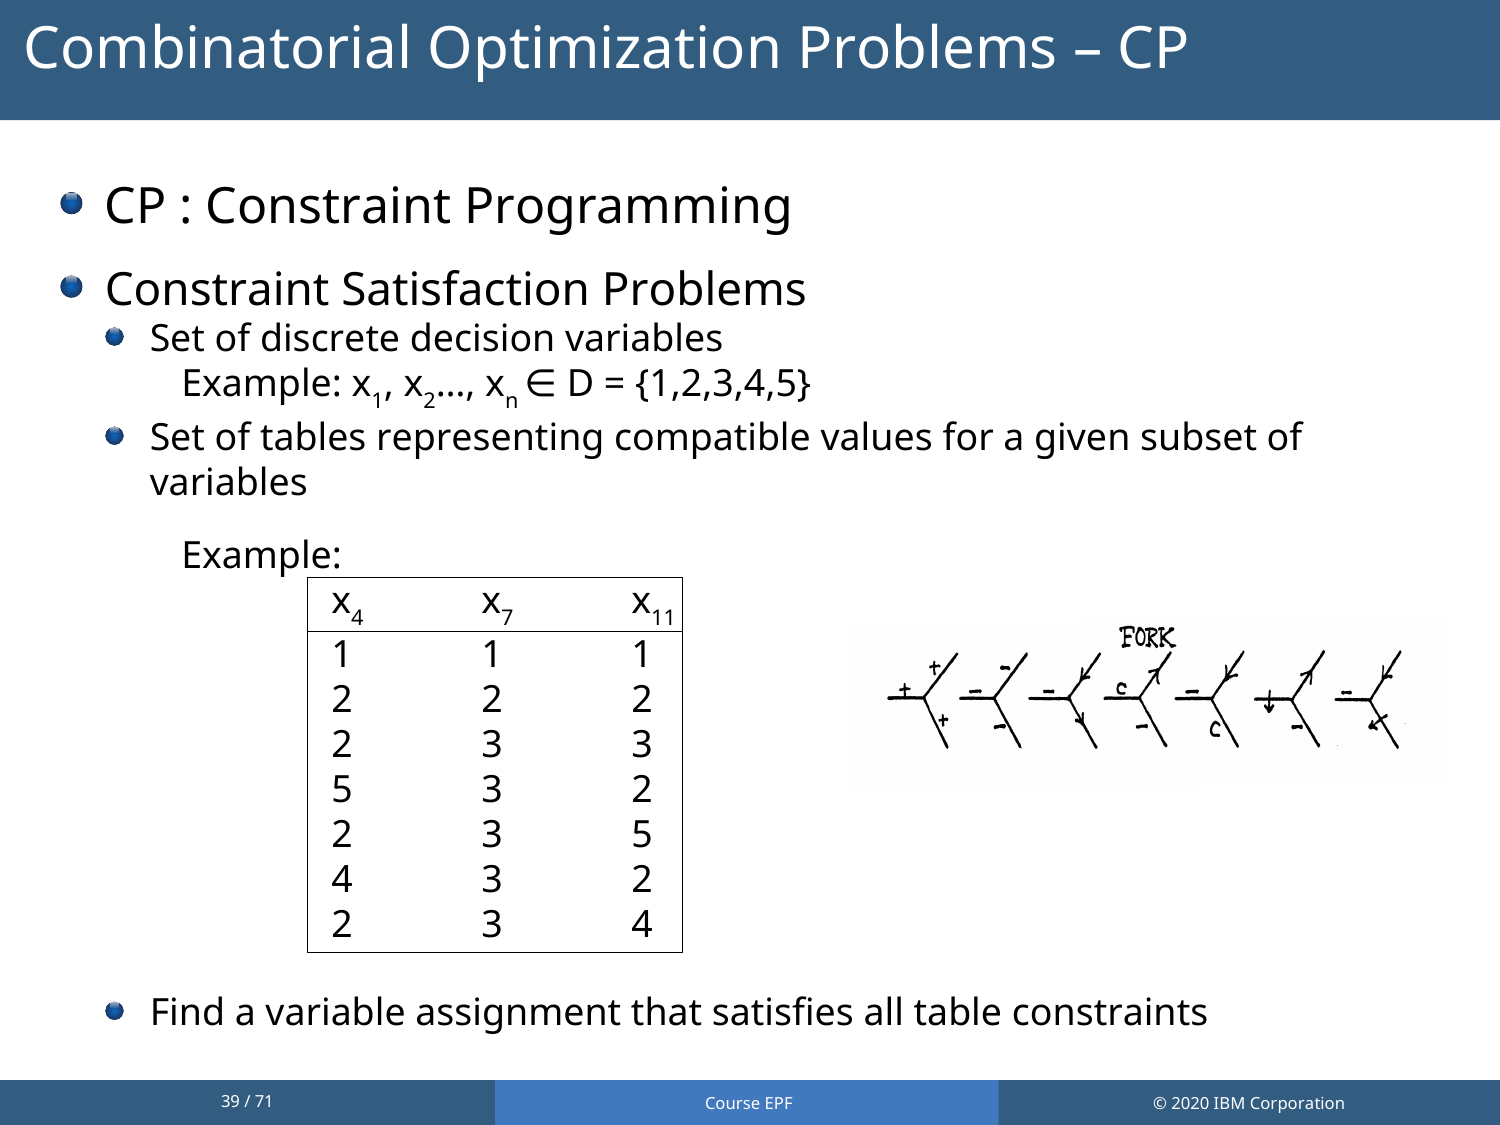

# Combinatorial Optimization Problems – CP
CP : Constraint Programming
Constraint Satisfaction Problems
Set of discrete decision variables
 	Example: x1, x2…, xn ∈ D = {1,2,3,4,5}
Set of tables representing compatible values for a given subset of variables
 	Example:
 		x4	x7	x11
 		1	1	1
 		2	2	2
 		2	3	3
 		5 	3	2
 		2 	3	5
 		4	3	2
 		2	3	4
Find a variable assignment that satisfies all table constraints